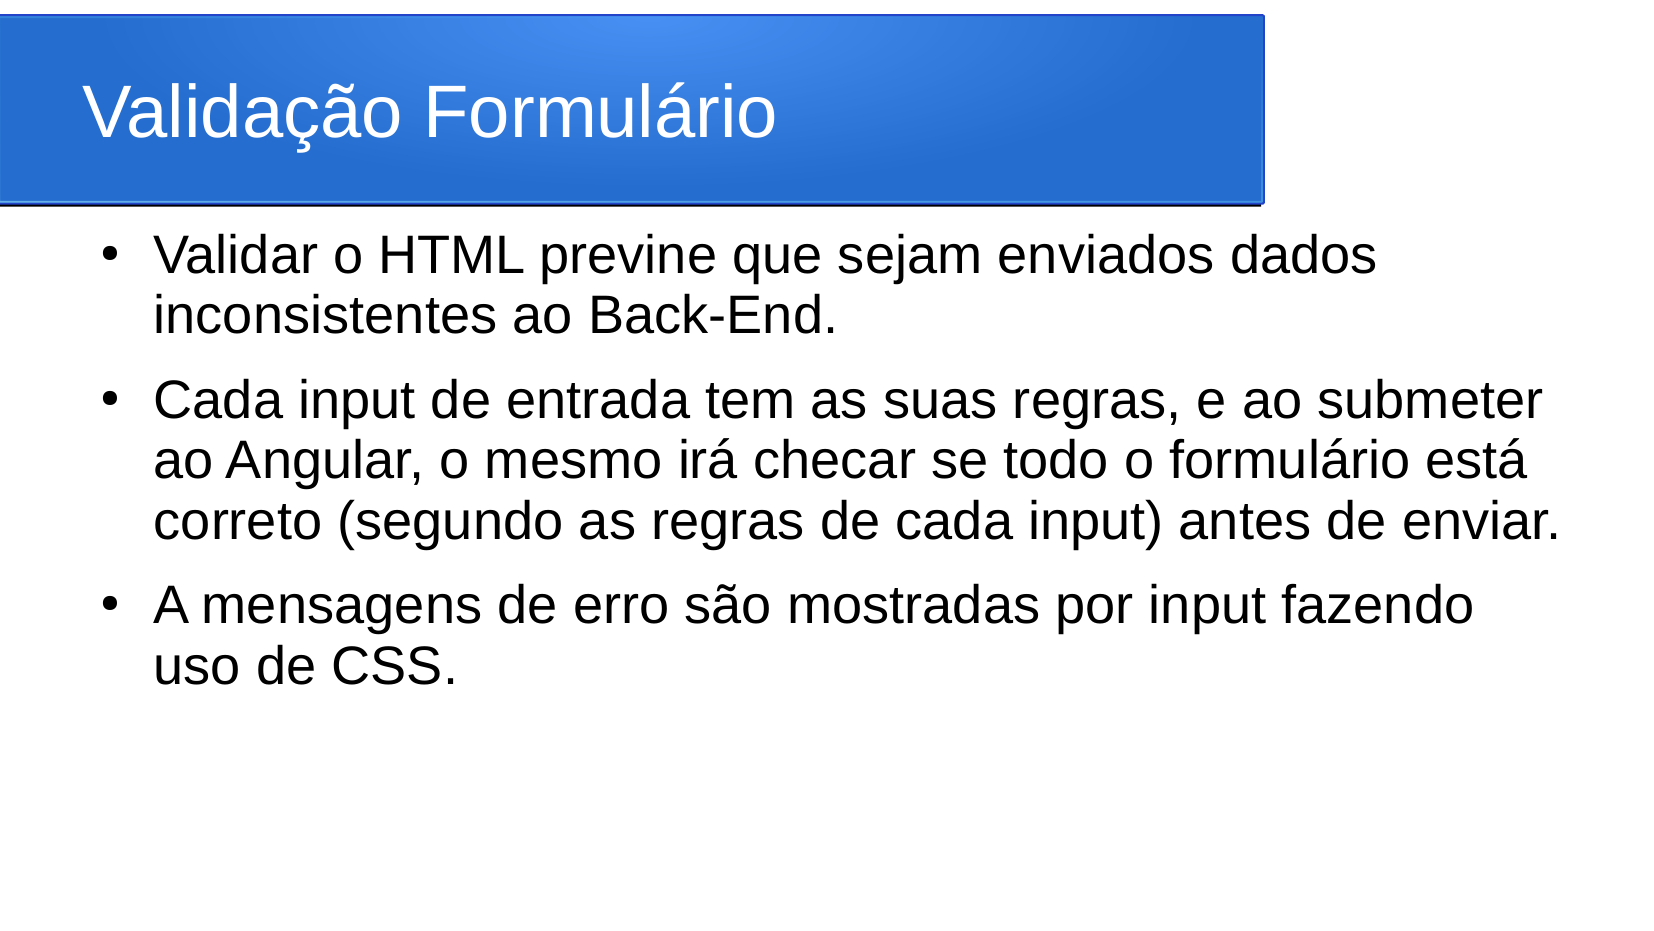

# Validação Formulário
Validar o HTML previne que sejam enviados dados inconsistentes ao Back-End.
Cada input de entrada tem as suas regras, e ao submeter ao Angular, o mesmo irá checar se todo o formulário está correto (segundo as regras de cada input) antes de enviar.
A mensagens de erro são mostradas por input fazendo uso de CSS.